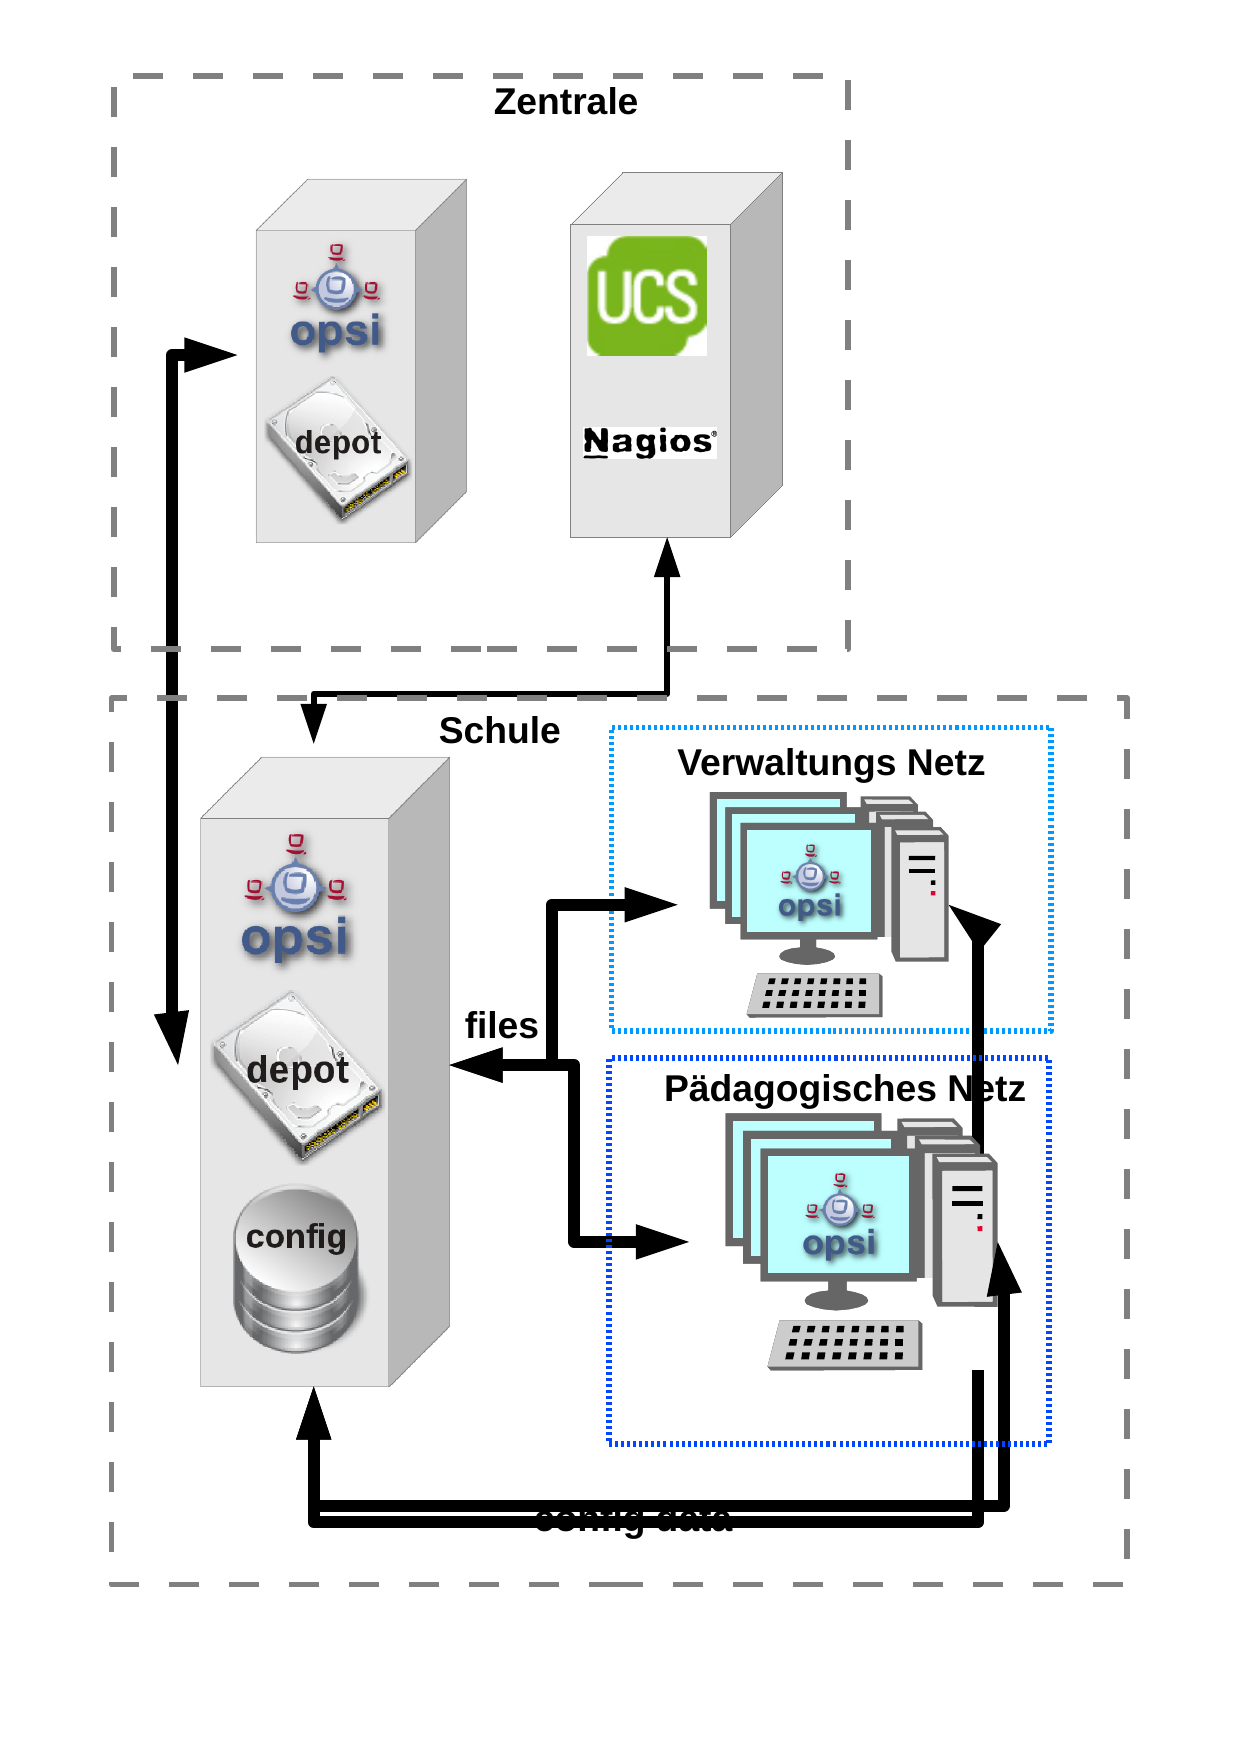

Zentrale
Schule
Verwaltungs Netz
files
Pädagogisches Netz
config data